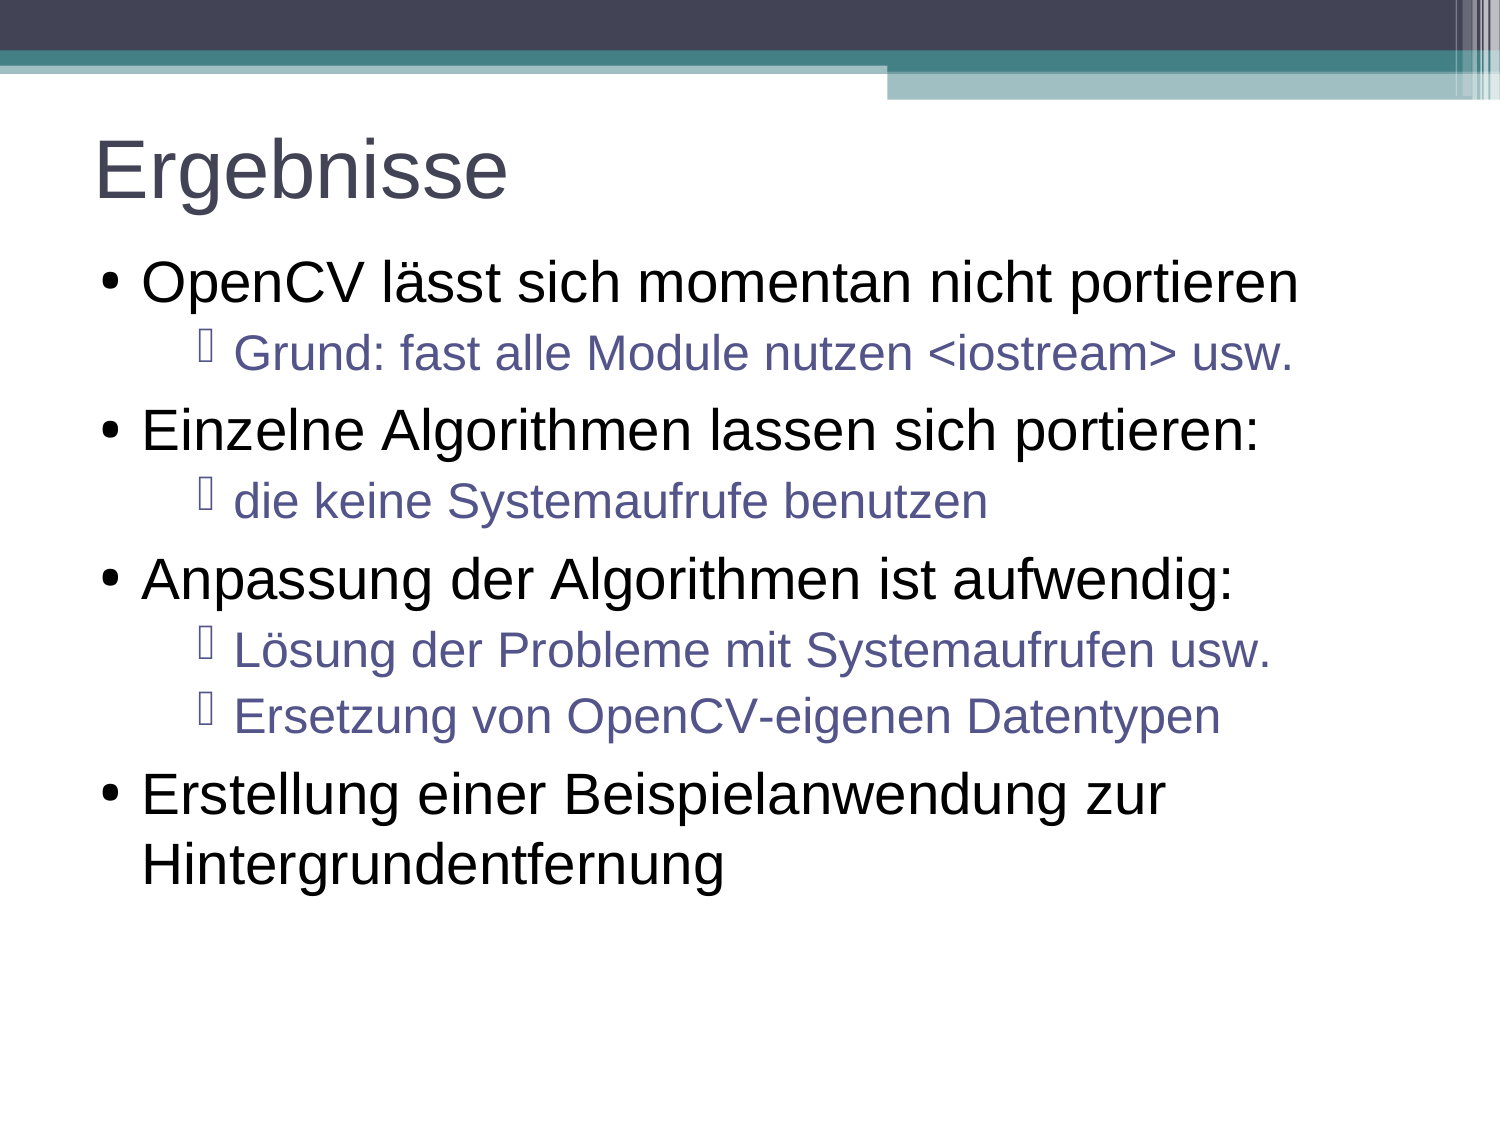

# Ergebnisse
OpenCV lässt sich momentan nicht portieren
Grund: fast alle Module nutzen <iostream> usw.
Einzelne Algorithmen lassen sich portieren:
die keine Systemaufrufe benutzen
Anpassung der Algorithmen ist aufwendig:
Lösung der Probleme mit Systemaufrufen usw.
Ersetzung von OpenCV-eigenen Datentypen
Erstellung einer Beispielanwendung zur Hintergrundentfernung